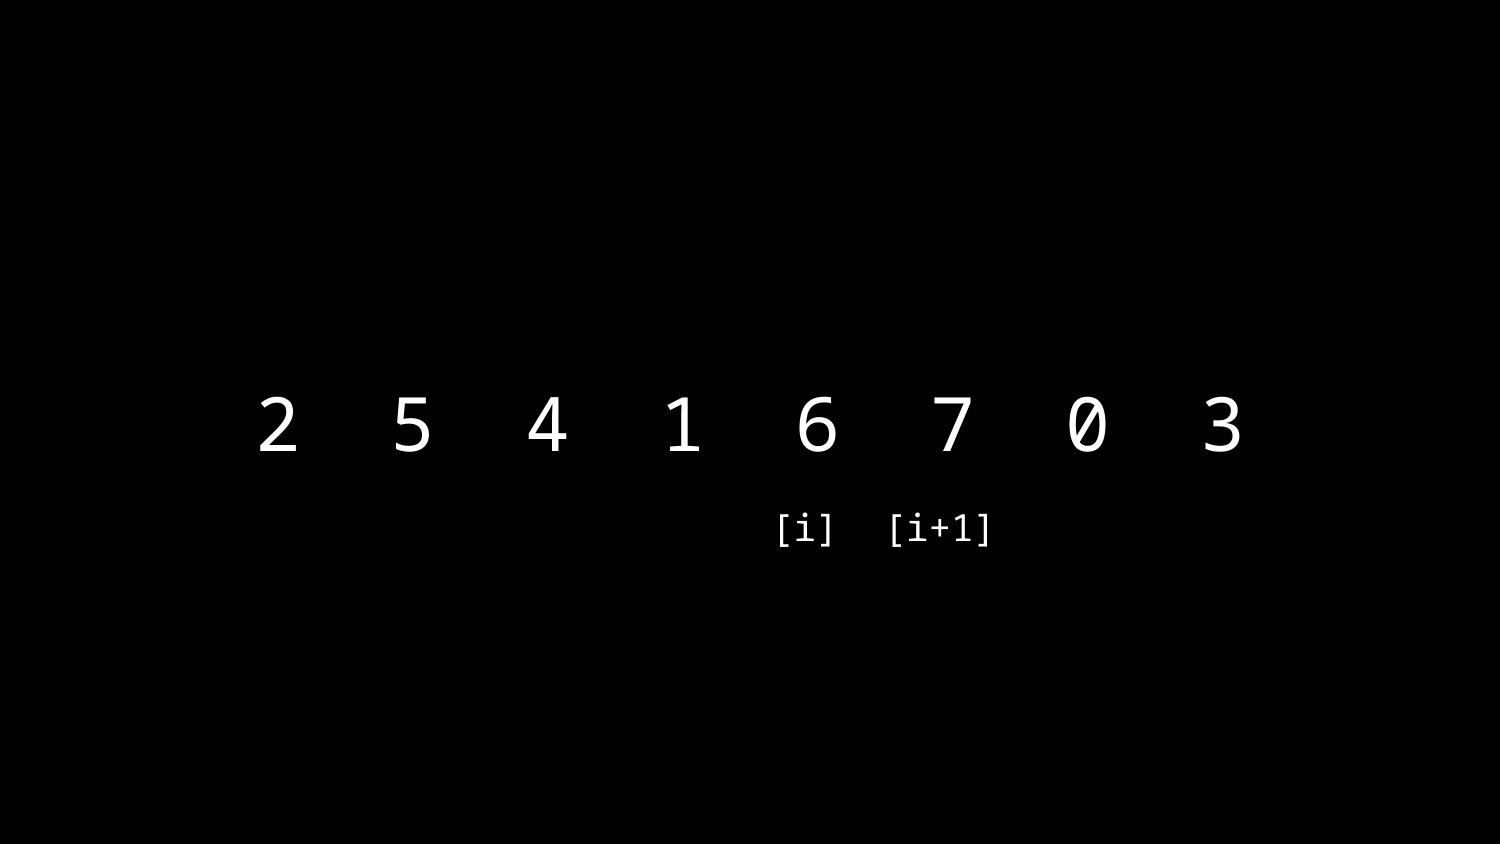

# 2 5 4 1 6 7 0 3
[i] [i+1]